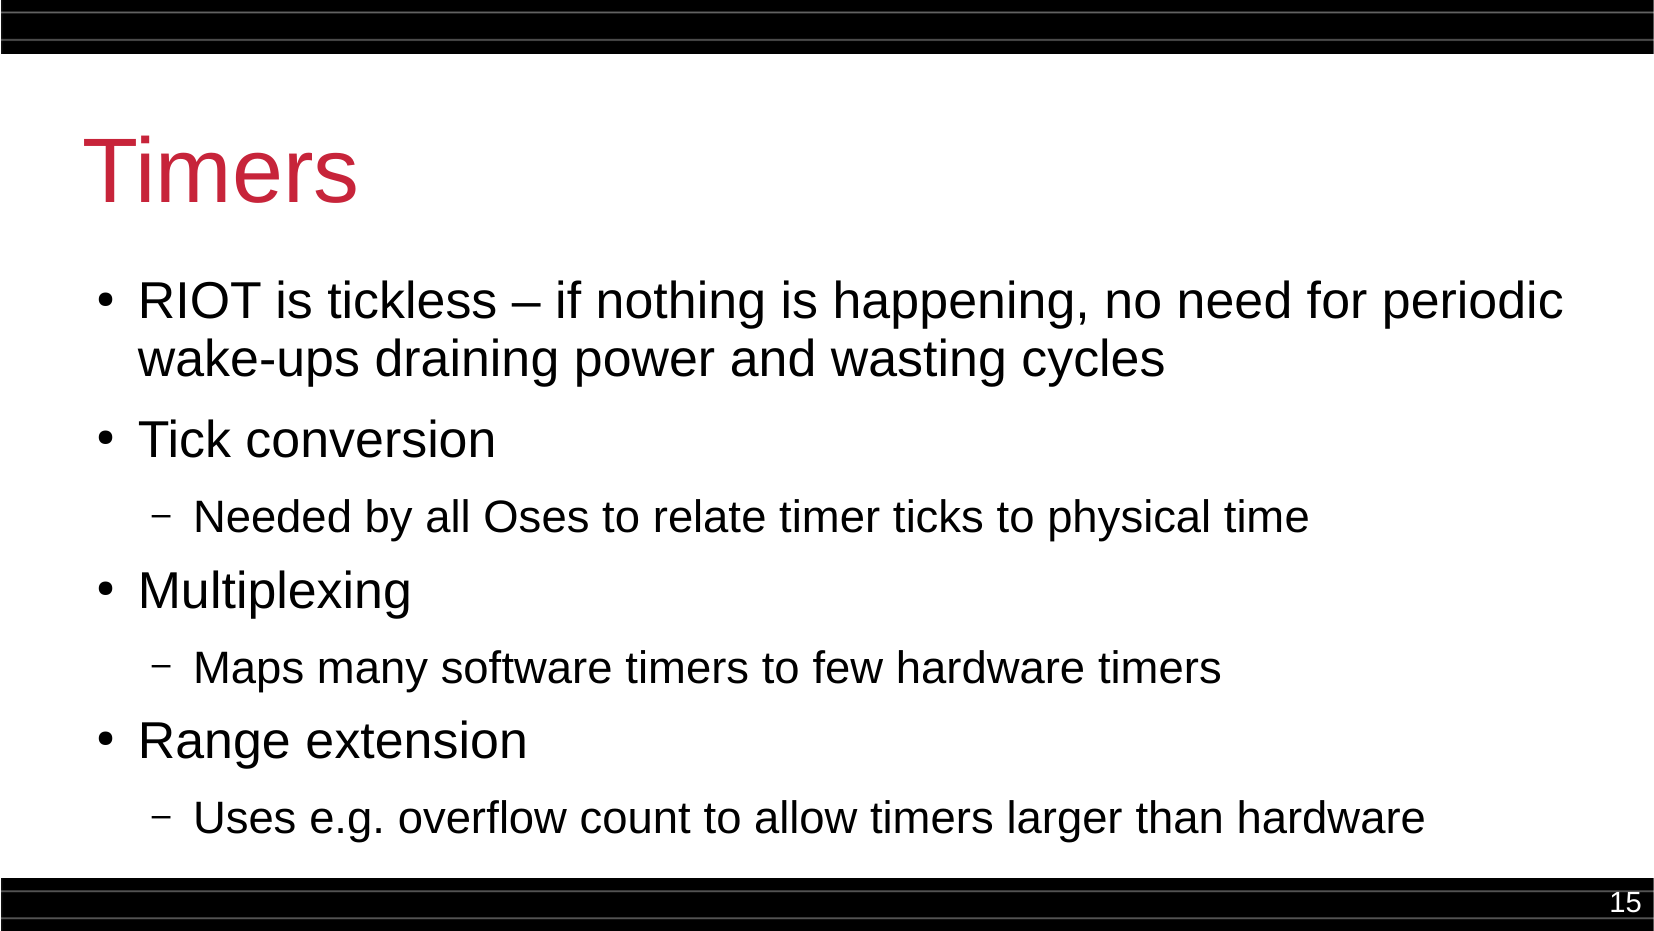

# Timers
RIOT is tickless – if nothing is happening, no need for periodic wake-ups draining power and wasting cycles
Tick conversion
Needed by all Oses to relate timer ticks to physical time
Multiplexing
Maps many software timers to few hardware timers
Range extension
Uses e.g. overflow count to allow timers larger than hardware